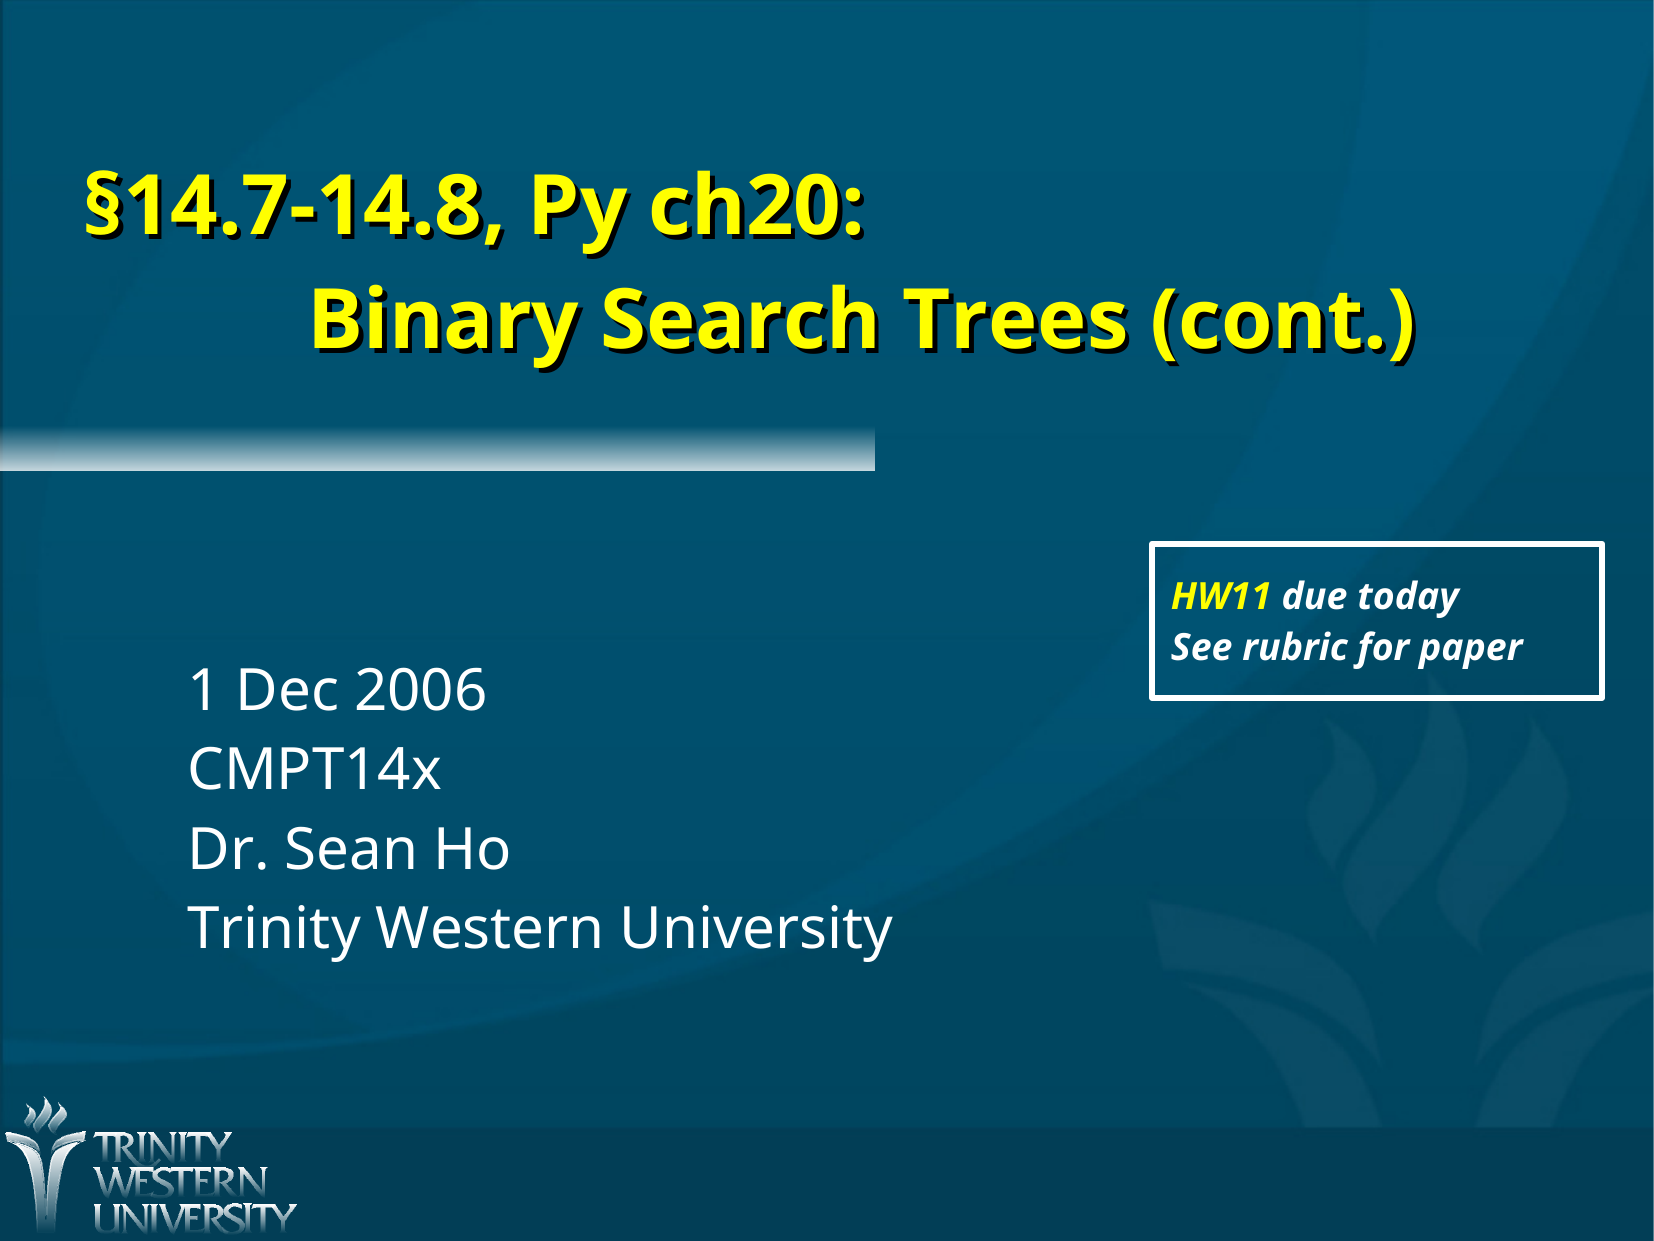

# §14.7-14.8, Py ch20: Binary Search Trees (cont.)
1 Dec 2006
CMPT14x
Dr. Sean Ho
Trinity Western University
HW11 due today
See rubric for paper